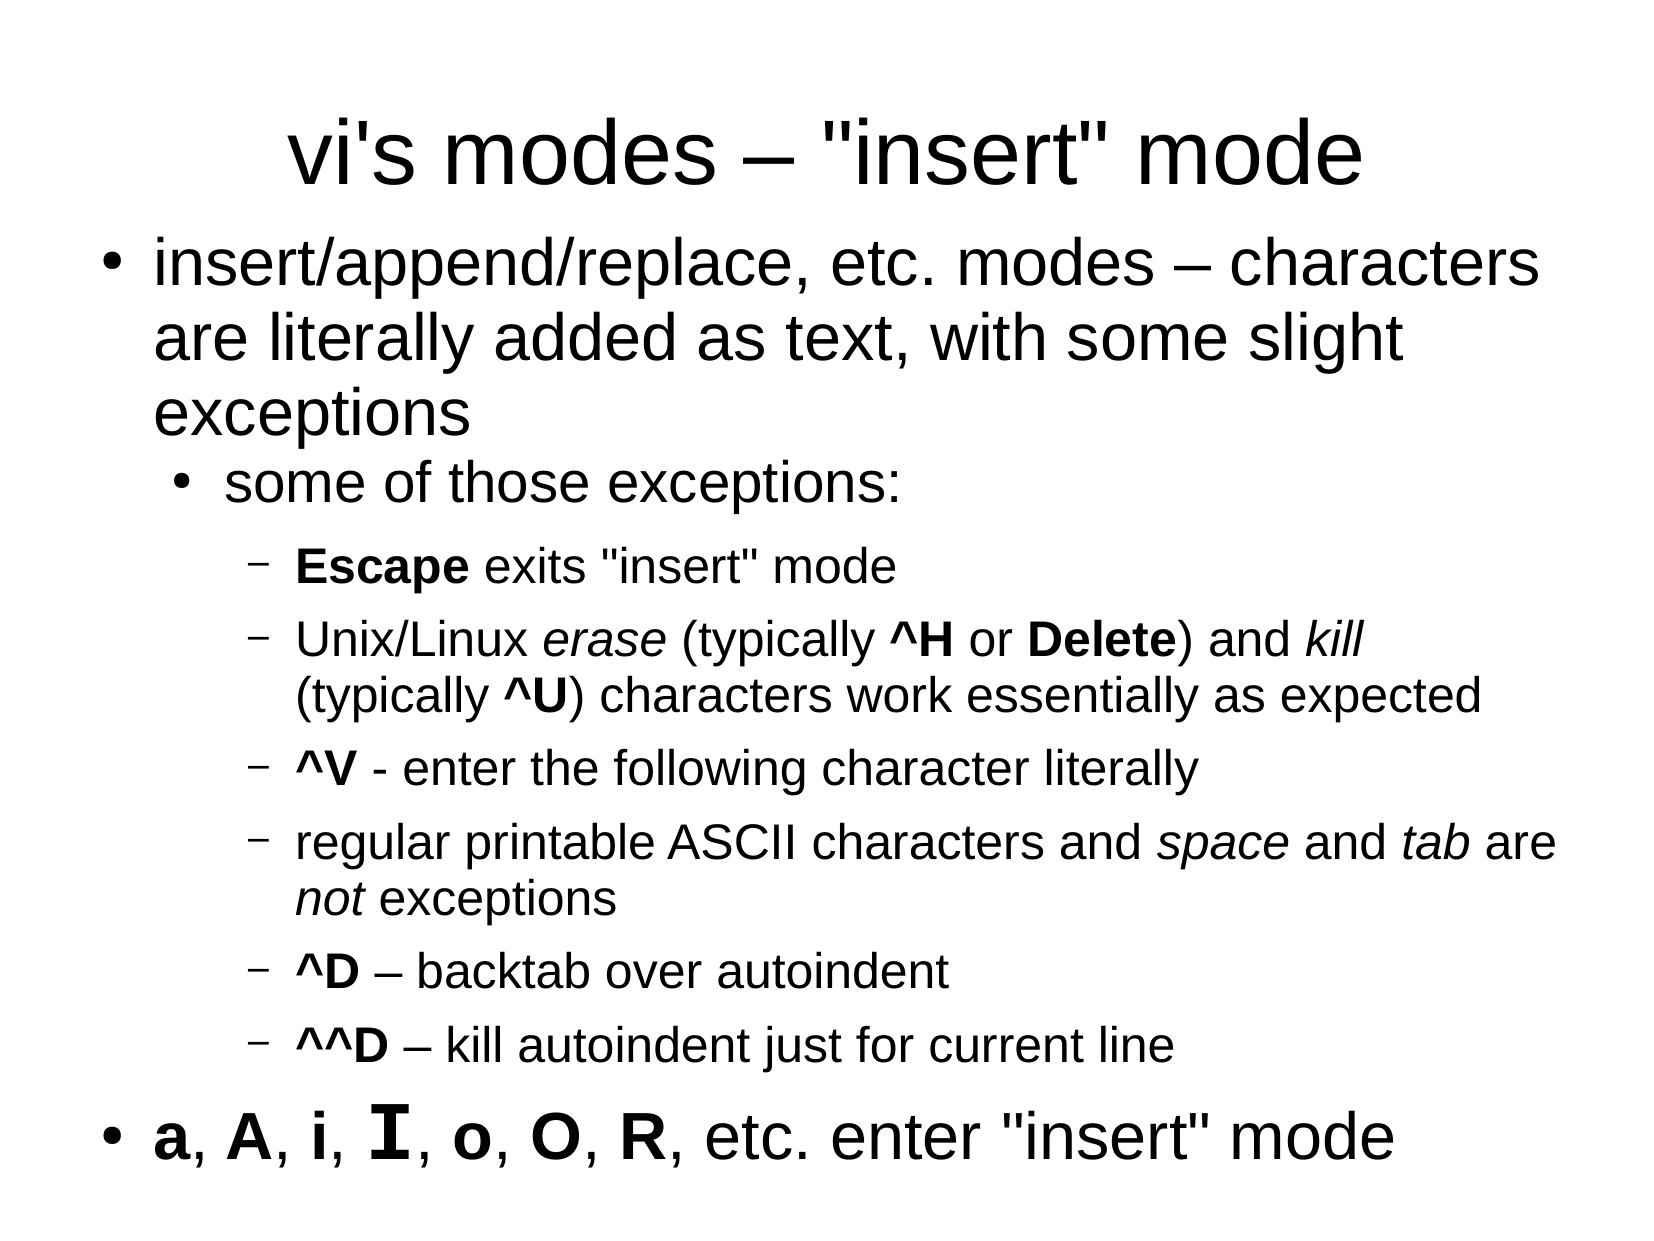

# vi's modes – "insert" mode
insert/append/replace, etc. modes – characters are literally added as text, with some slight exceptions
some of those exceptions:
Escape exits "insert" mode
Unix/Linux erase (typically ^H or Delete) and kill (typically ^U) characters work essentially as expected
^V - enter the following character literally
regular printable ASCII characters and space and tab are not exceptions
^D – backtab over autoindent
^^D – kill autoindent just for current line
a, A, i, I, o, O, R, etc. enter "insert" mode